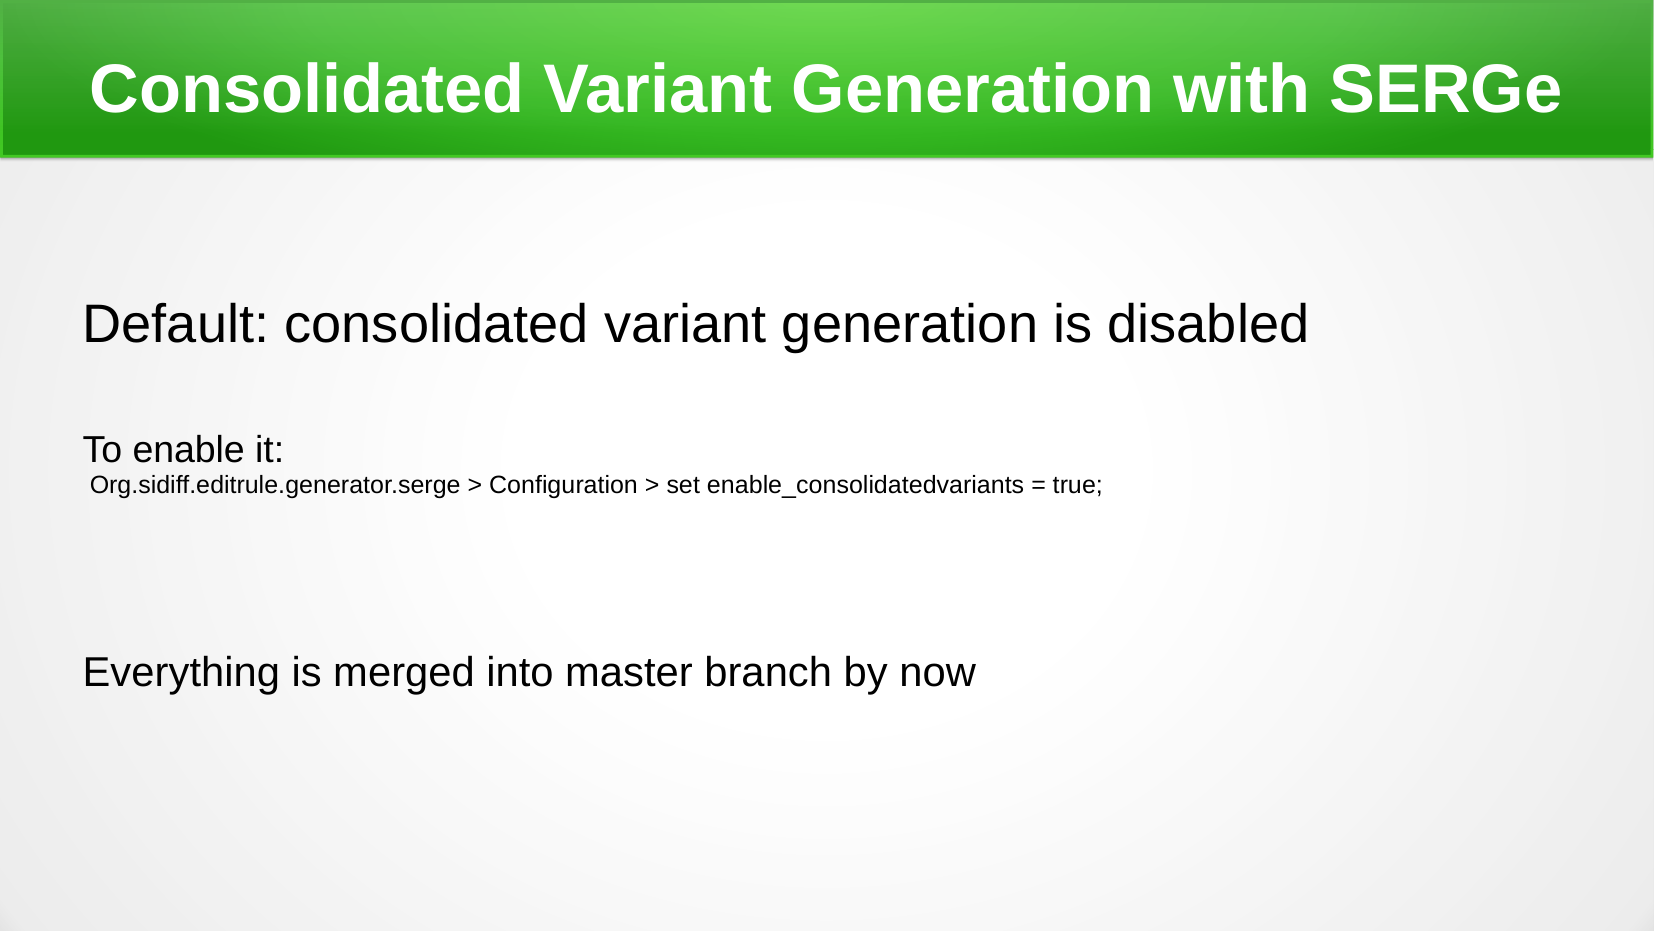

# Consolidated Variant Generation with SERGe
Default: consolidated variant generation is disabled
To enable it:
 Org.sidiff.editrule.generator.serge > Configuration > set enable_consolidatedvariants = true;
Everything is merged into master branch by now